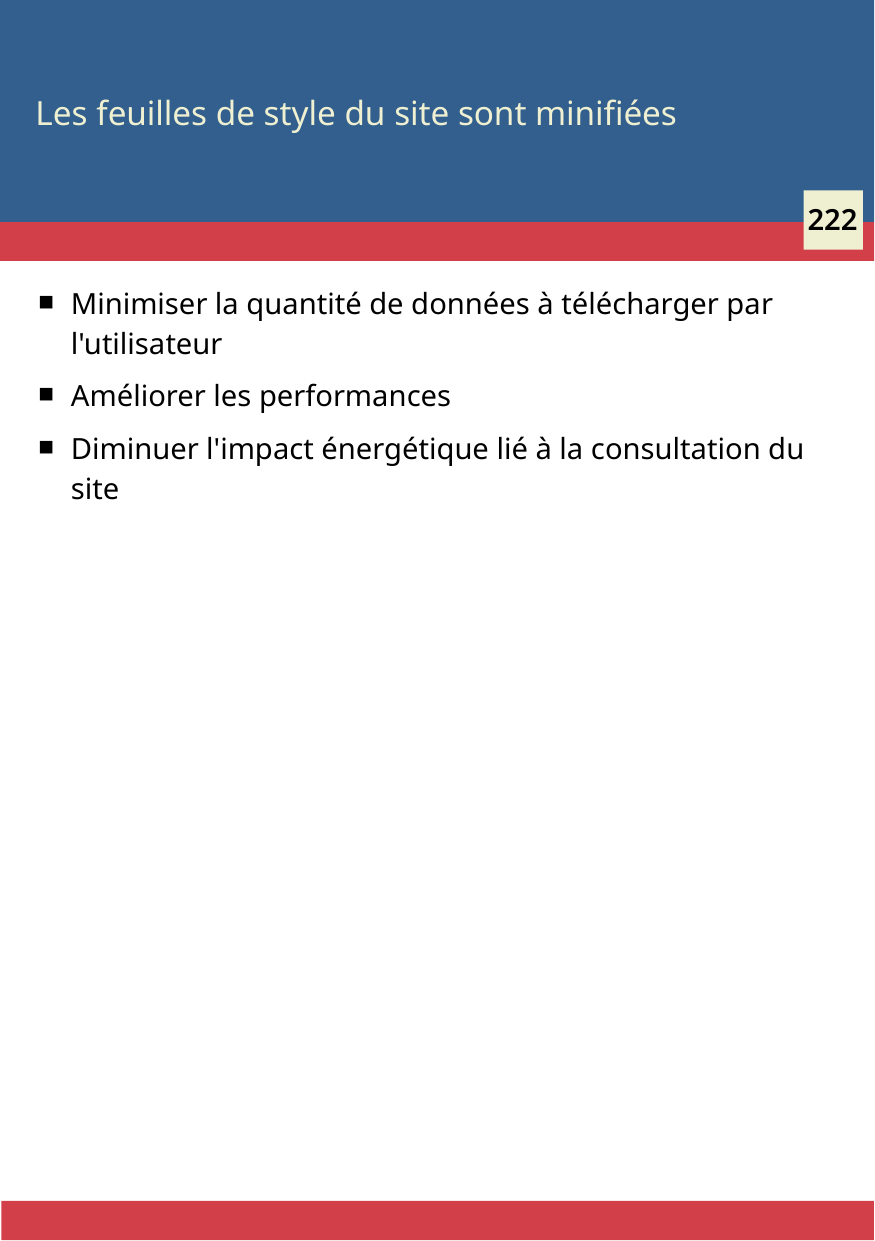

# Les feuilles de style du site sont minifiées
222
Minimiser la quantité de données à télécharger par l'utilisateur
Améliorer les performances
Diminuer l'impact énergétique lié à la consultation du site